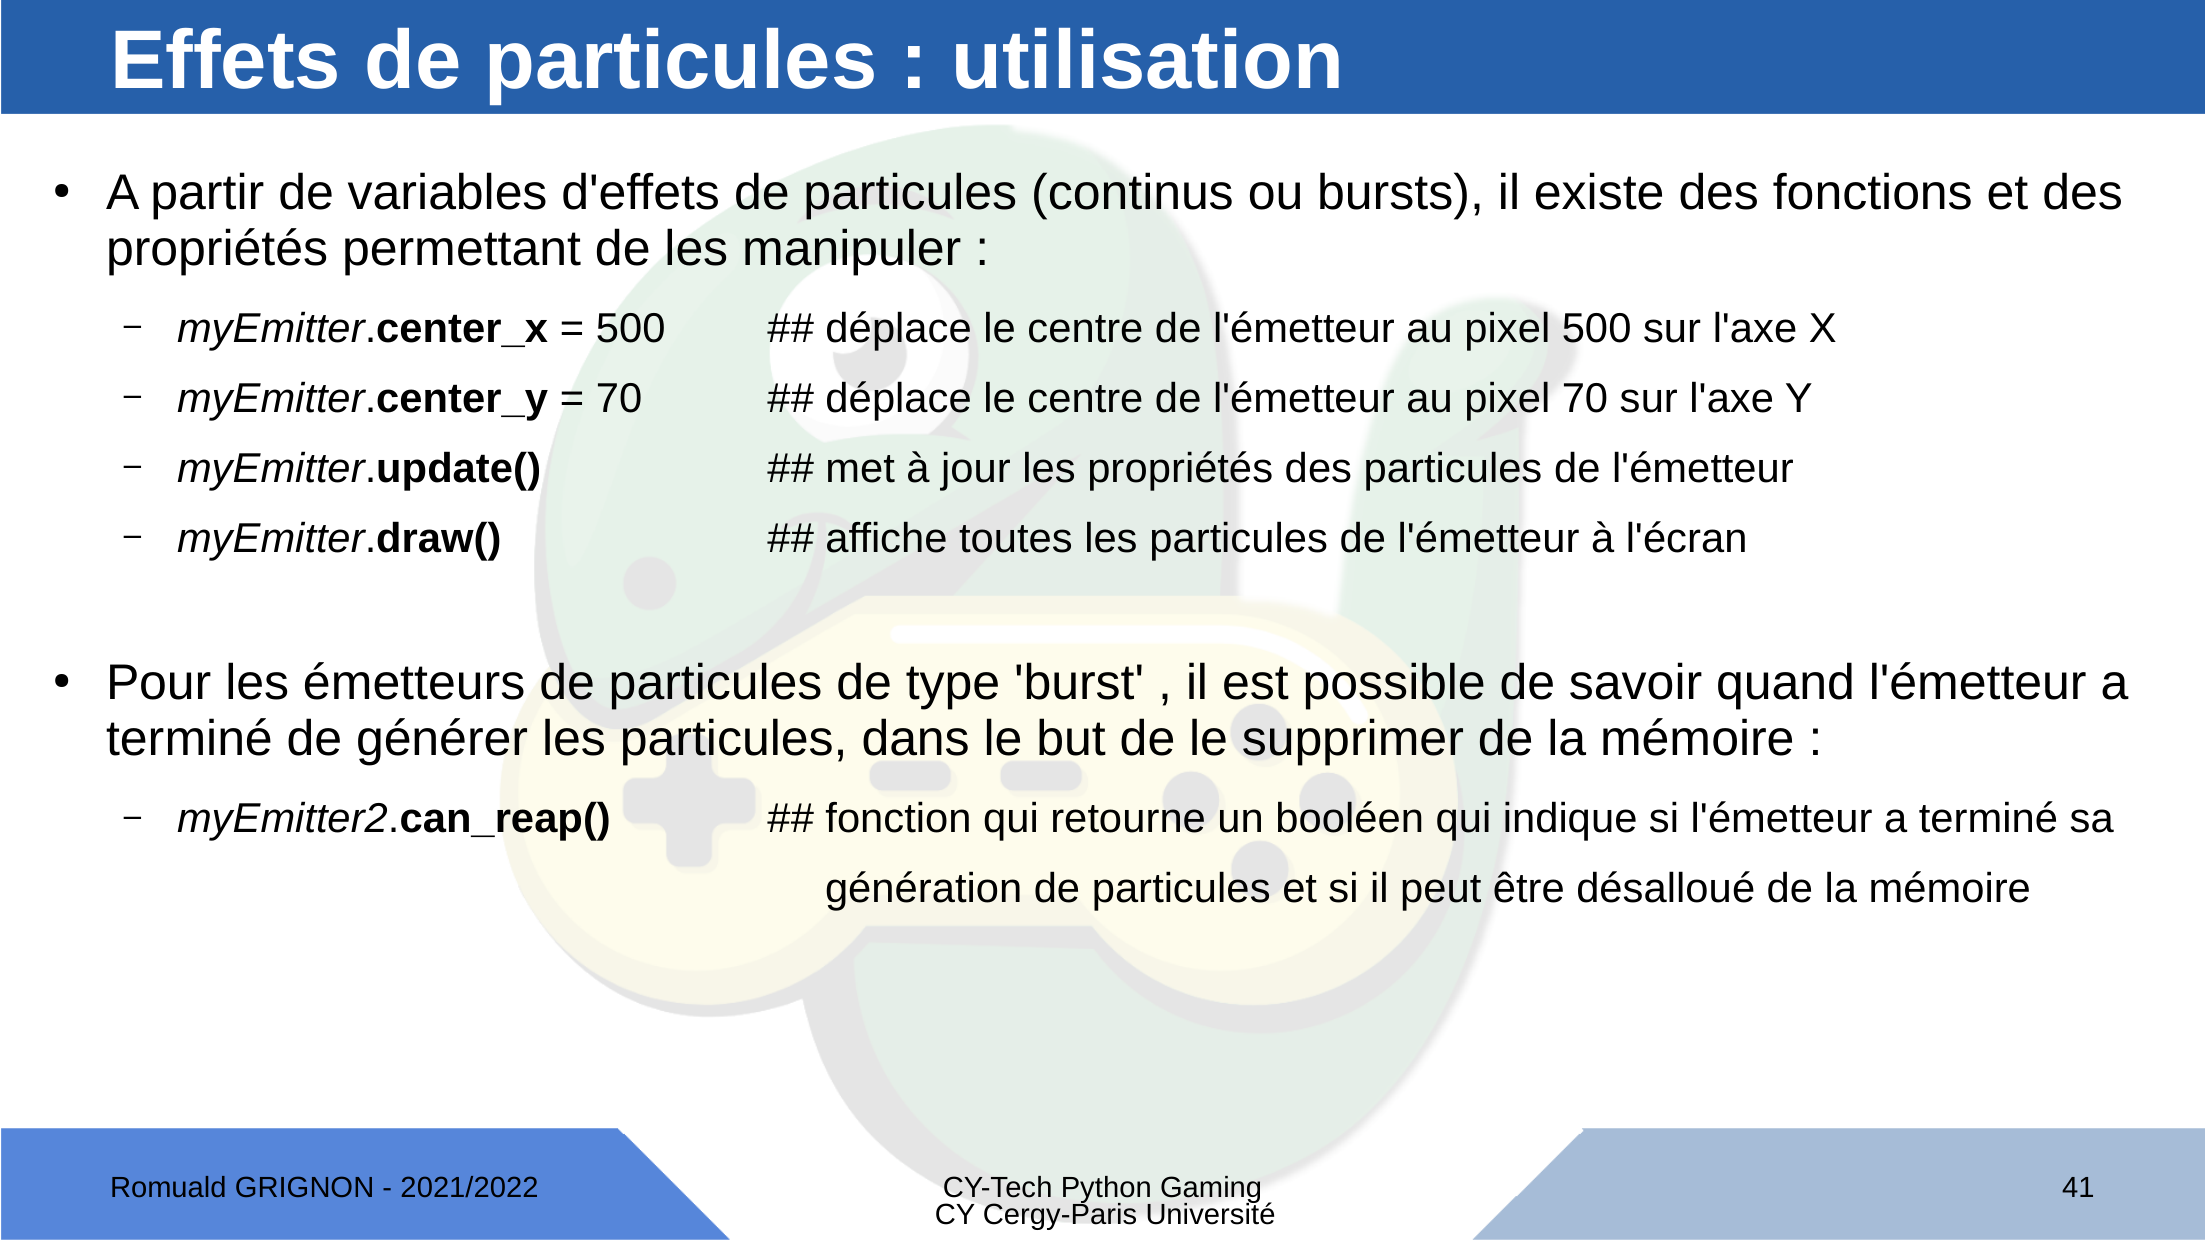

# Effets de particules : utilisation
A partir de variables d'effets de particules (continus ou bursts), il existe des fonctions et des propriétés permettant de les manipuler :
myEmitter.center_x = 500		## déplace le centre de l'émetteur au pixel 500 sur l'axe X
myEmitter.center_y = 70		## déplace le centre de l'émetteur au pixel 70 sur l'axe Y
myEmitter.update()				## met à jour les propriétés des particules de l'émetteur
myEmitter.draw()				## affiche toutes les particules de l'émetteur à l'écran
Pour les émetteurs de particules de type 'burst' , il est possible de savoir quand l'émetteur a terminé de générer les particules, dans le but de le supprimer de la mémoire :
myEmitter2.can_reap()			## fonction qui retourne un booléen qui indique si l'émetteur a terminé sa
 								 génération de particules et si il peut être désalloué de la mémoire
Romuald GRIGNON - 2021/2022
 CY-Tech Python Gaming CY Cergy-Paris Université
41